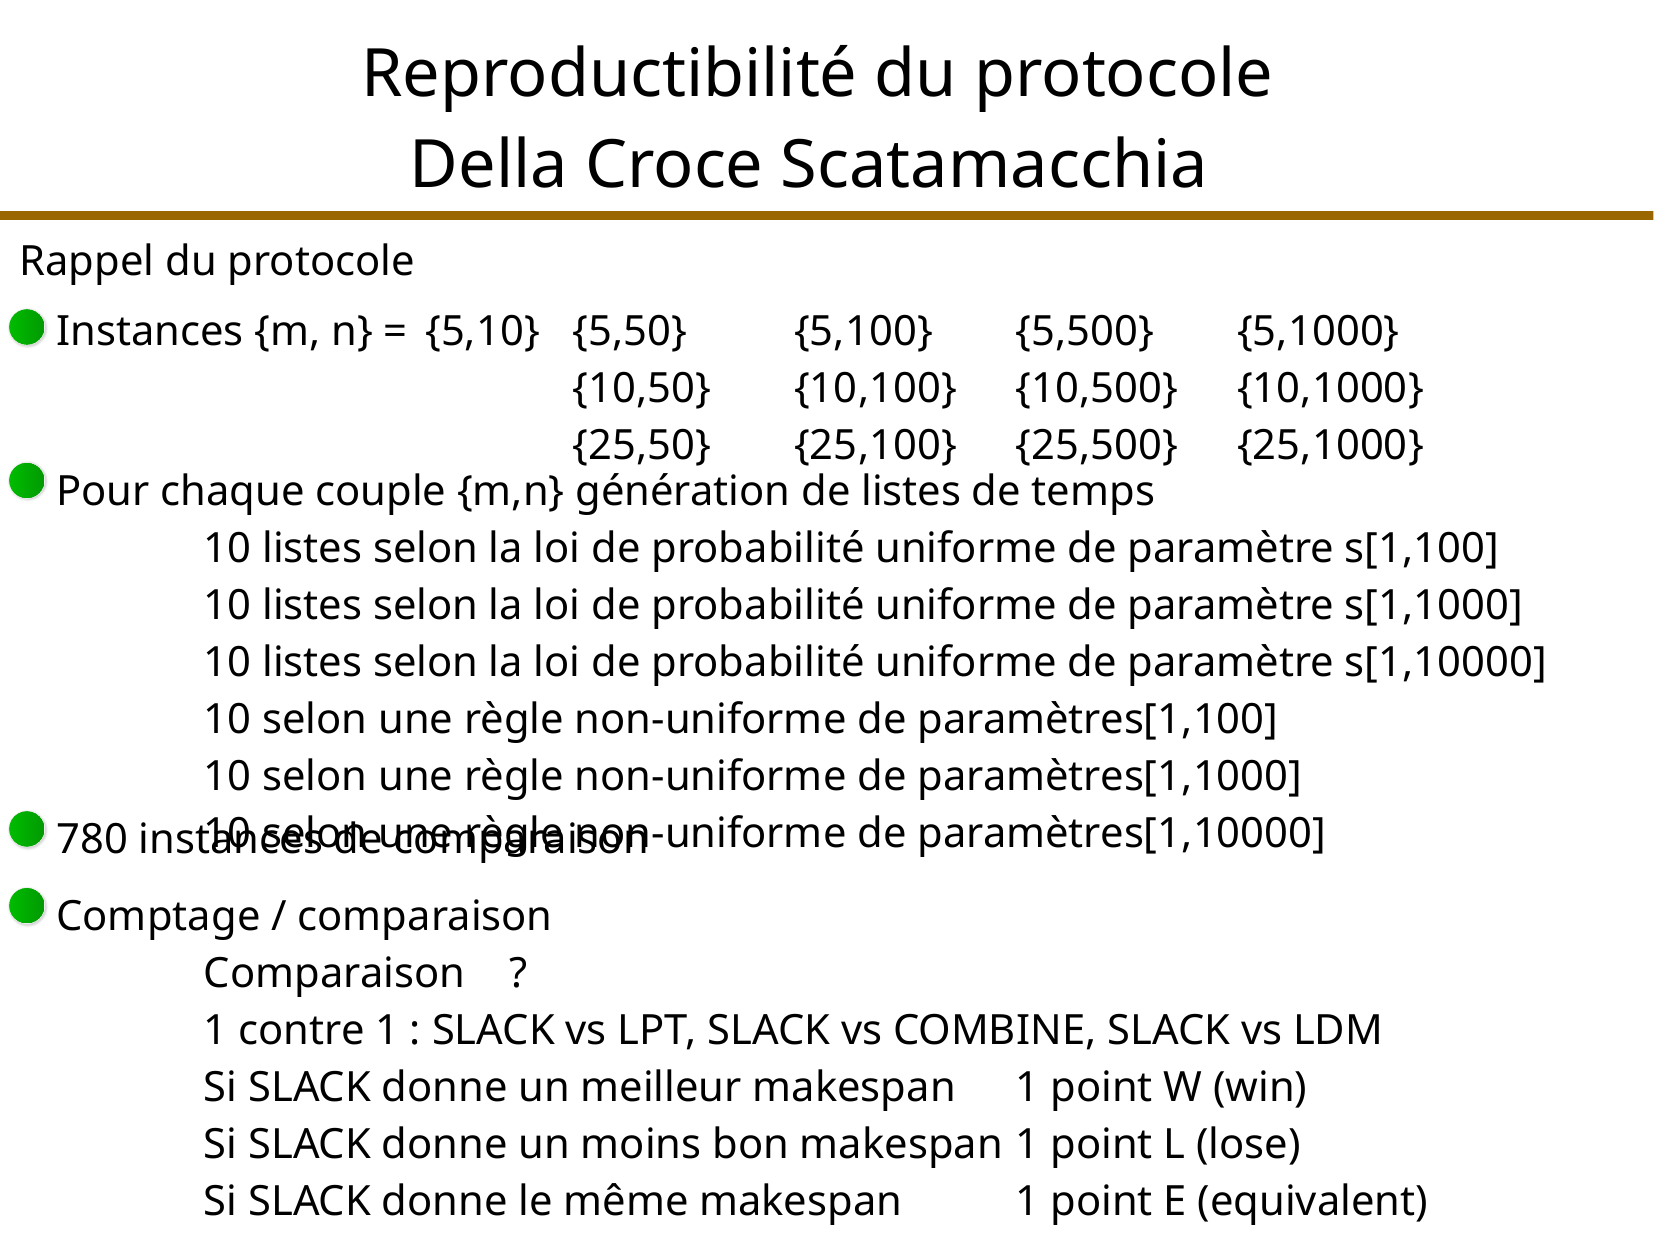

# Reproductibilité du protocole Della Croce Scatamacchia
Rappel du protocole
Instances {m, n} = 	{5,10}	{5,50}		{5,100}		{5,500}		{5,1000}
							{10,50}		{10,100}	{10,500}	{10,1000}
							{25,50}		{25,100}	{25,500}	{25,1000}
Pour chaque couple {m,n} génération de listes de temps
		10 listes selon la loi de probabilité uniforme de paramètre s[1,100]
		10 listes selon la loi de probabilité uniforme de paramètre s[1,1000]
		10 listes selon la loi de probabilité uniforme de paramètre s[1,10000]
		10 selon une règle non-uniforme de paramètres[1,100]
		10 selon une règle non-uniforme de paramètres[1,1000]
		10 selon une règle non-uniforme de paramètres[1,10000]
780 instances de comparaison
Comptage / comparaison
		Comparaison 	 ?
		1 contre 1 : SLACK vs LPT, SLACK vs COMBINE, SLACK vs LDM
		Si SLACK donne un meilleur makespan 	1 point W (win)
		Si SLACK donne un moins bon makespan 	1 point L (lose)
		Si SLACK donne le même makespan 		1 point E (equivalent)